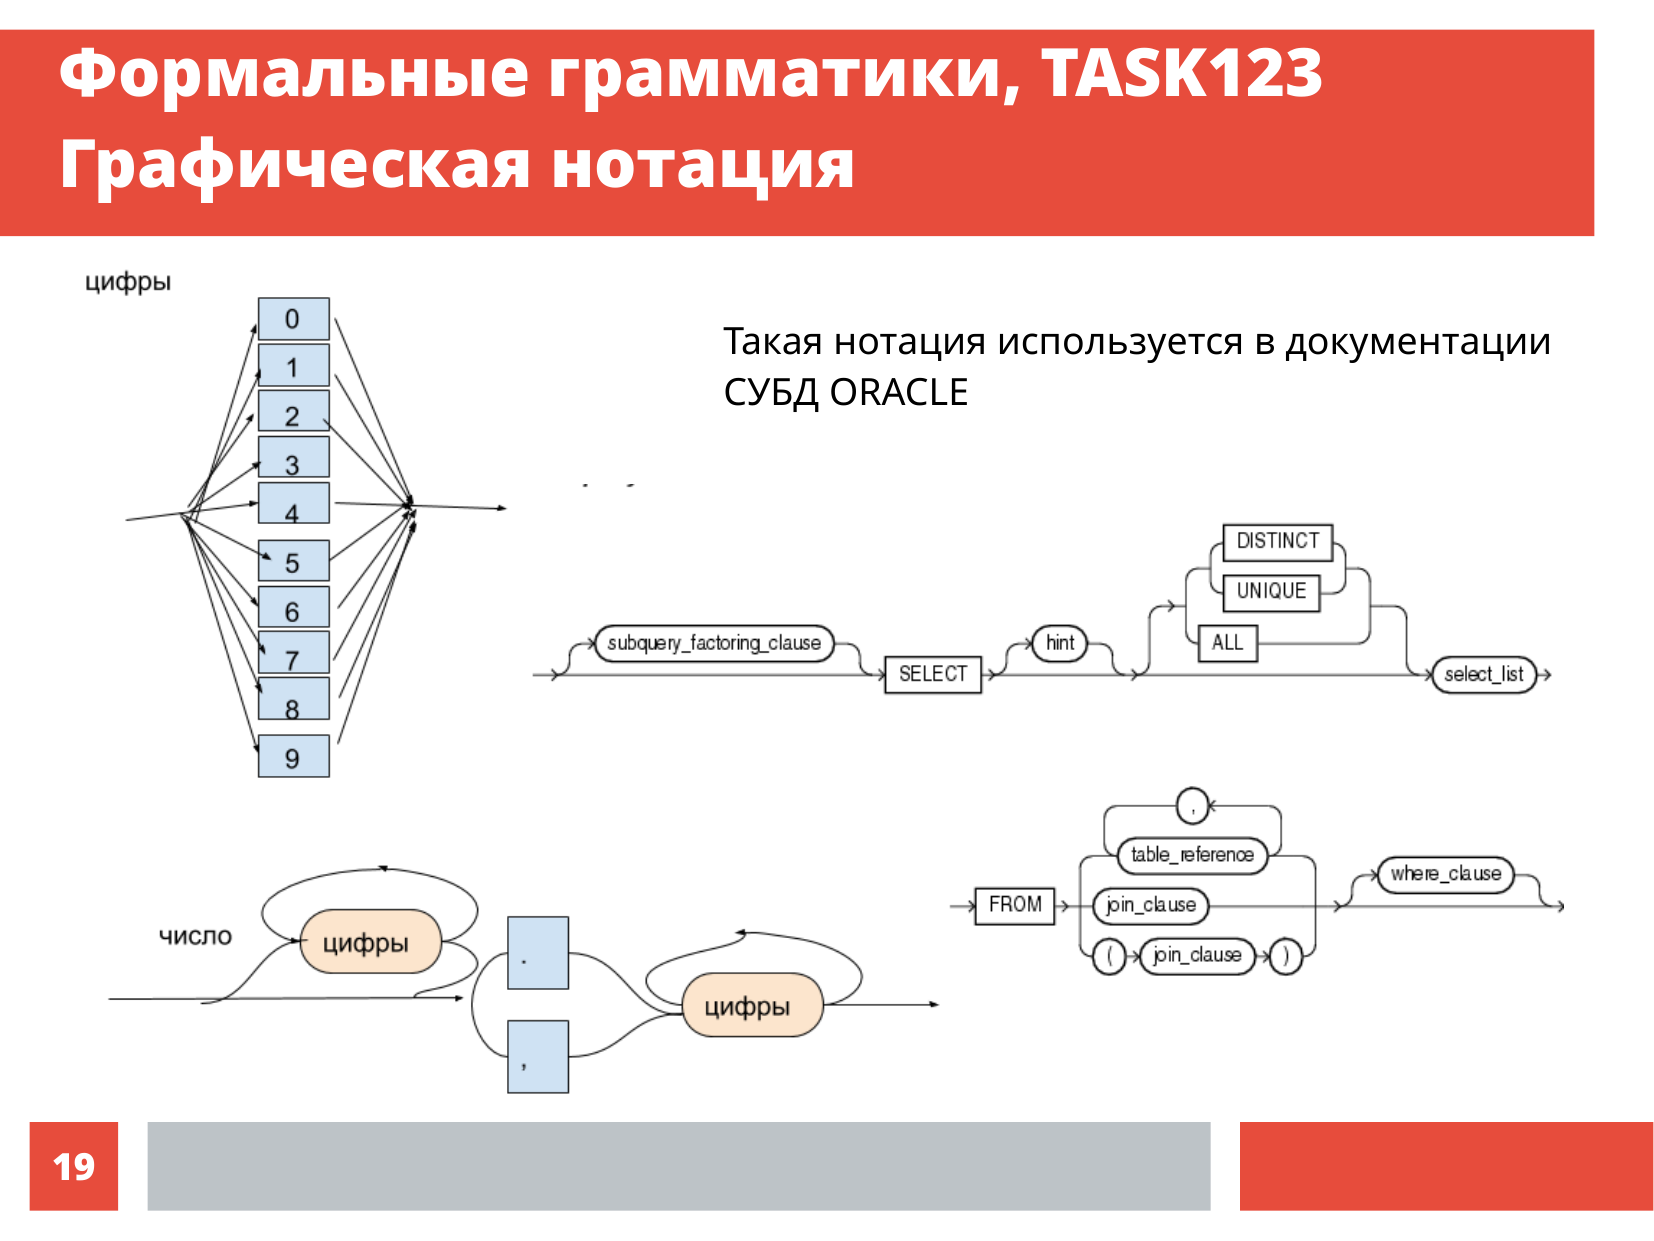

# Формальные грамматики, TASK123 Графическая нотация
Такая нотация используется в документации СУБД ORACLE
19